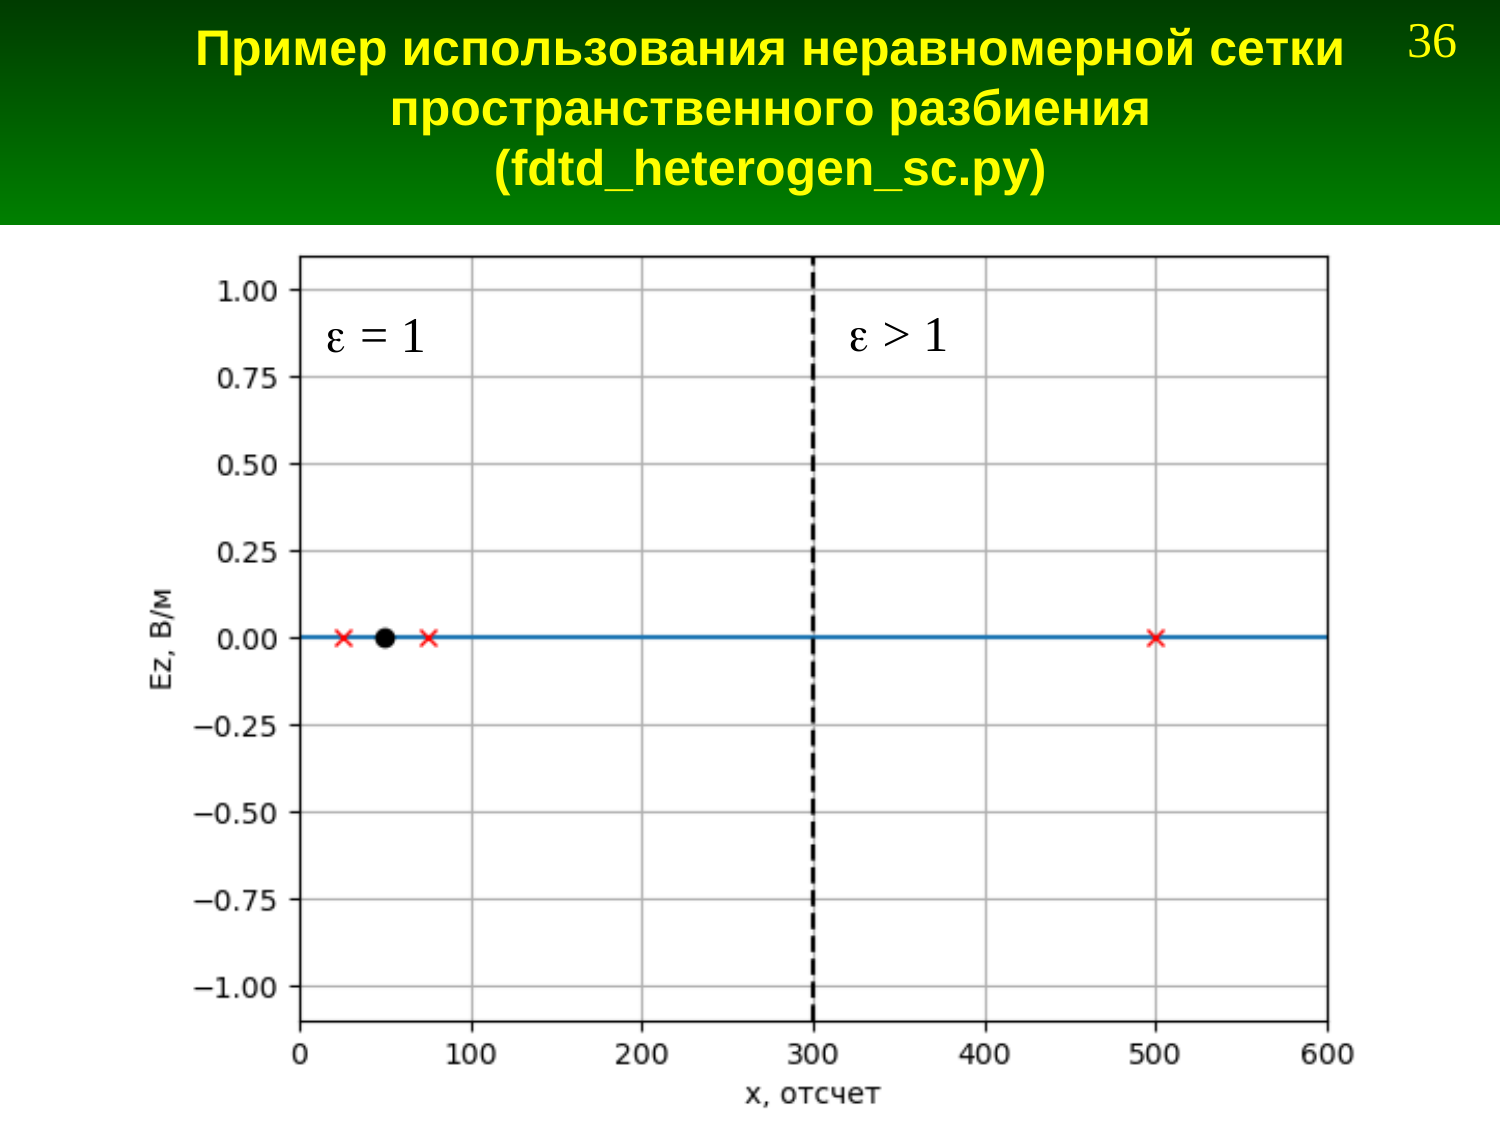

# Пример использования неравномерной сетки пространственного разбиения (fdtd_heterogen_sc.py)
e > 1
e = 1